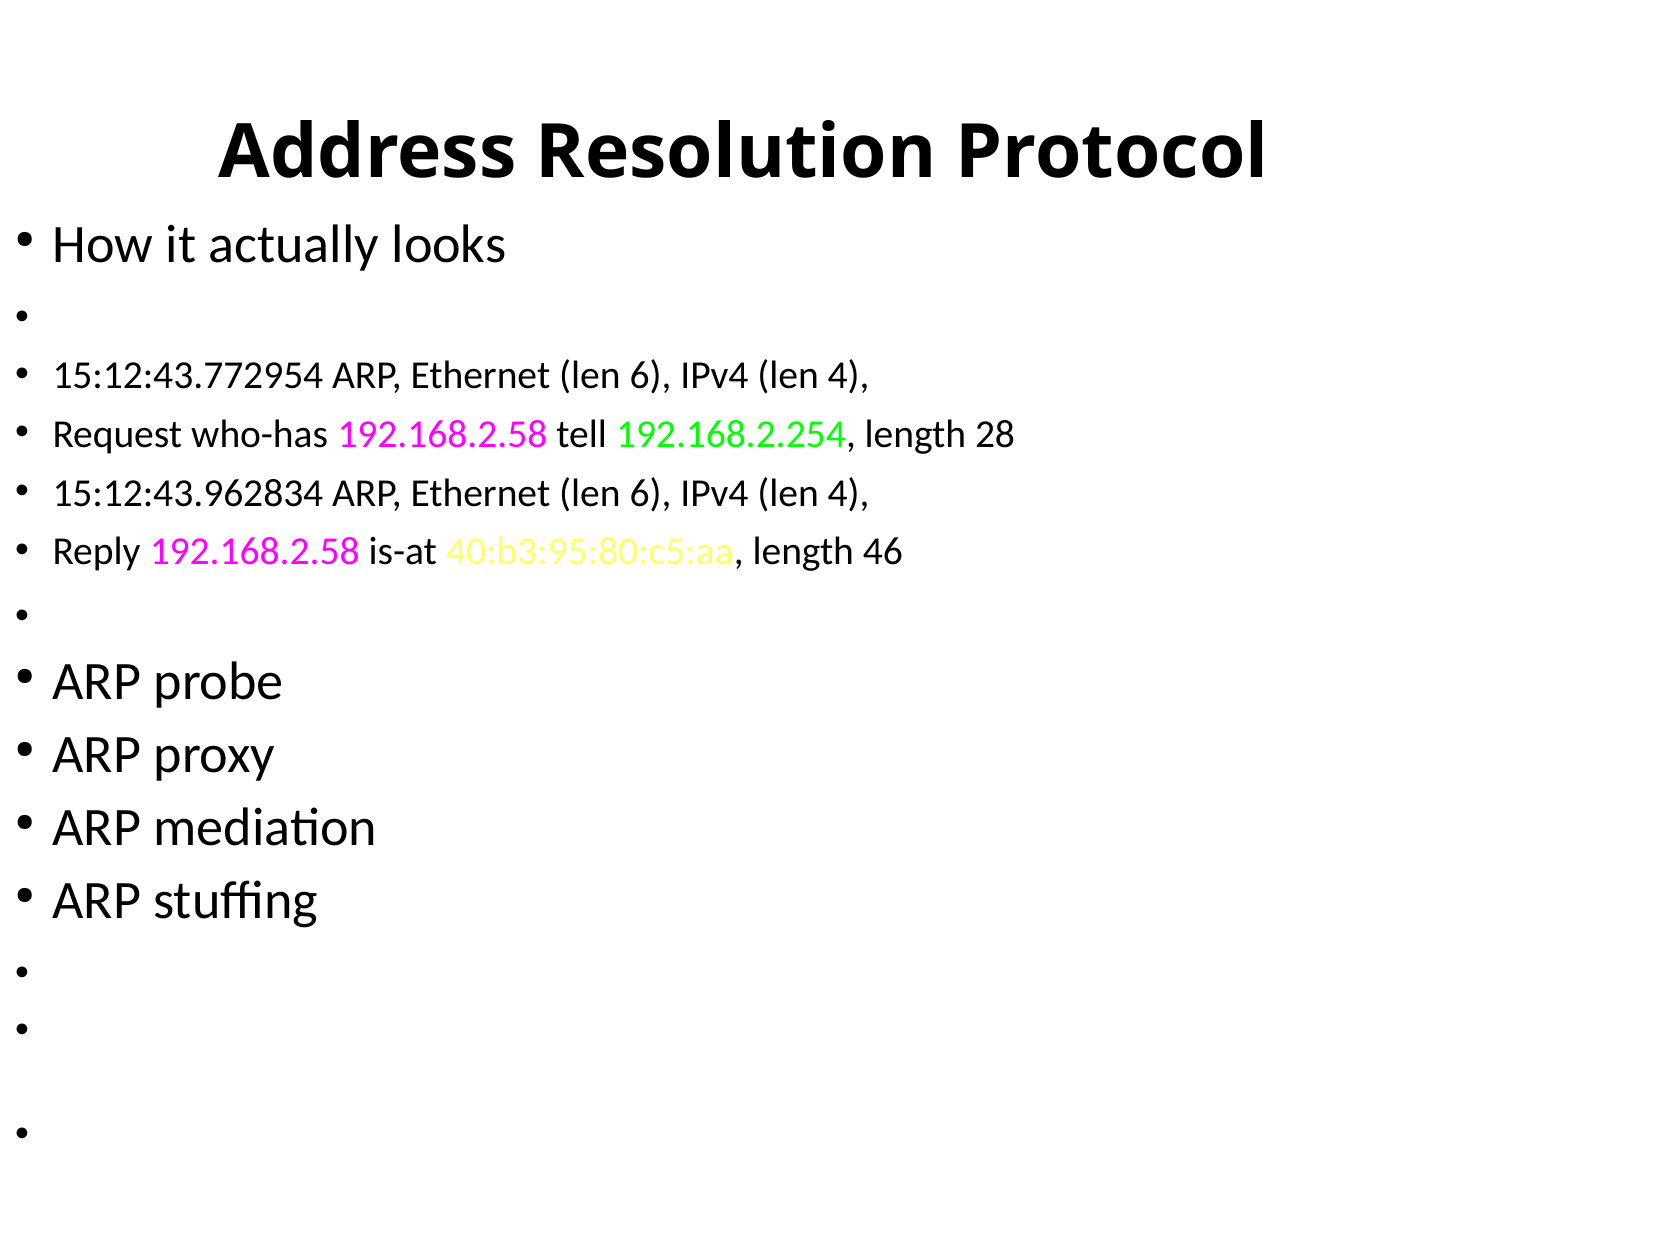

# Address Resolution Protocol
How it actually looks
15:12:43.772954 ARP, Ethernet (len 6), IPv4 (len 4),
Request who-has 192.168.2.58 tell 192.168.2.254, length 28
15:12:43.962834 ARP, Ethernet (len 6), IPv4 (len 4),
Reply 192.168.2.58 is-at 40:b3:95:80:c5:aa, length 46
ARP probe
ARP proxy
ARP mediation
ARP stuffing